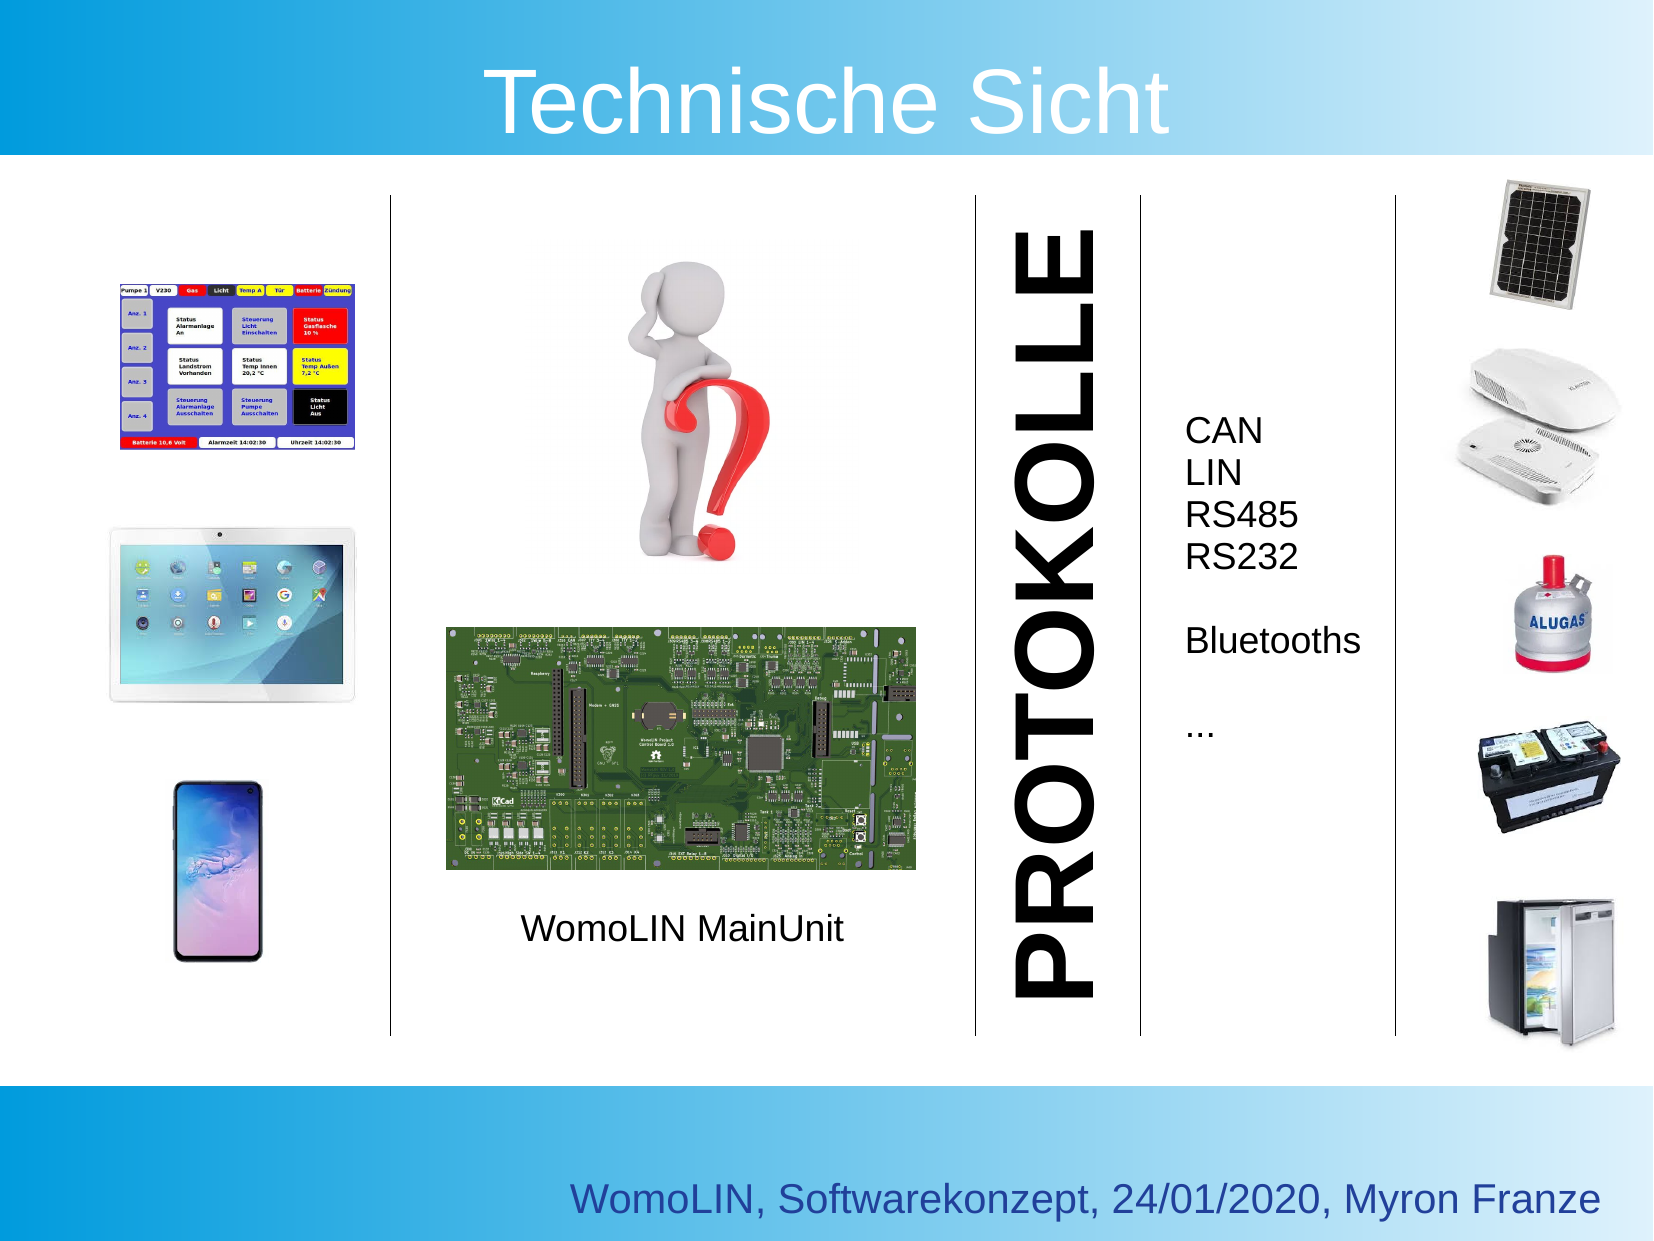

# Technische Sicht
CAN
LIN
RS485
RS232
Bluetooths
...
PROTOKOLLE
WomoLIN MainUnit
WomoLIN, Softwarekonzept, 24/01/2020, Myron Franze